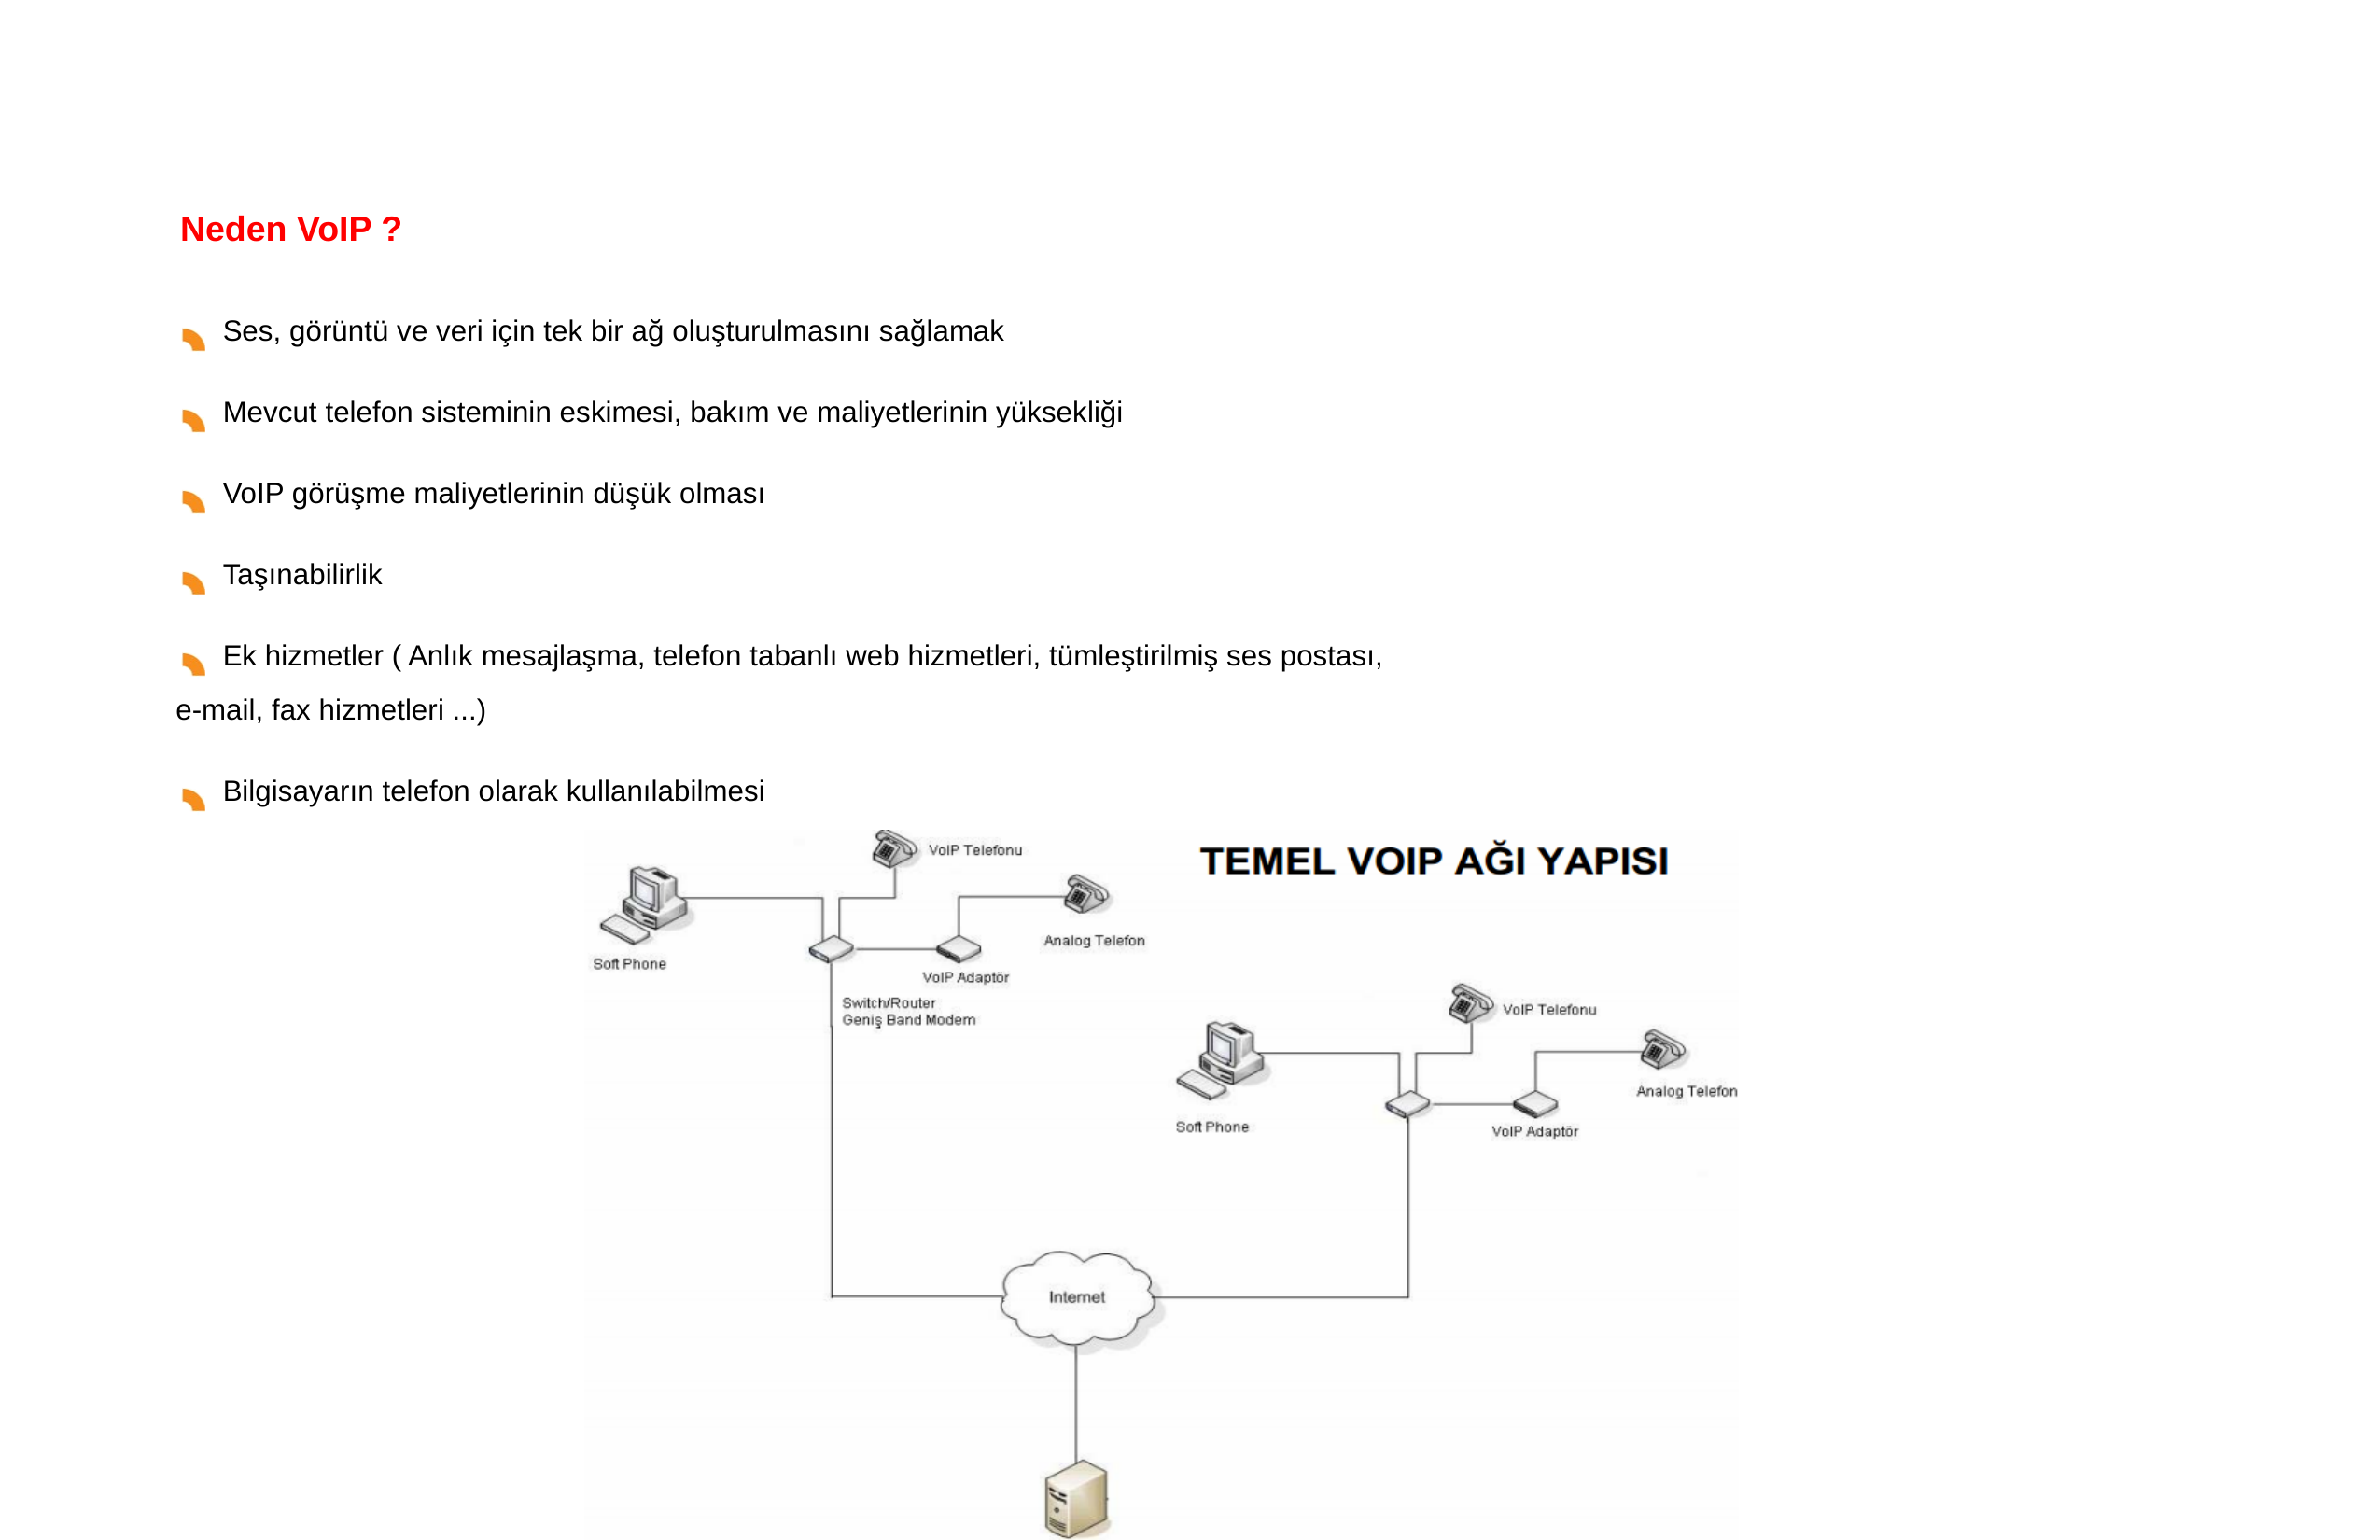

Neden VoIP ?
 Ses, görüntü ve veri için tek bir ağ oluşturulmasını sağlamak
 Mevcut telefon sisteminin eskimesi, bakım ve maliyetlerinin yüksekliği
 VoIP görüşme maliyetlerinin düşük olması
 Taşınabilirlik
 Ek hizmetler ( Anlık mesajlaşma, telefon tabanlı web hizmetleri, tümleştirilmiş ses postası,
e-mail, fax hizmetleri ...)
 Bilgisayarın telefon olarak kullanılabilmesi